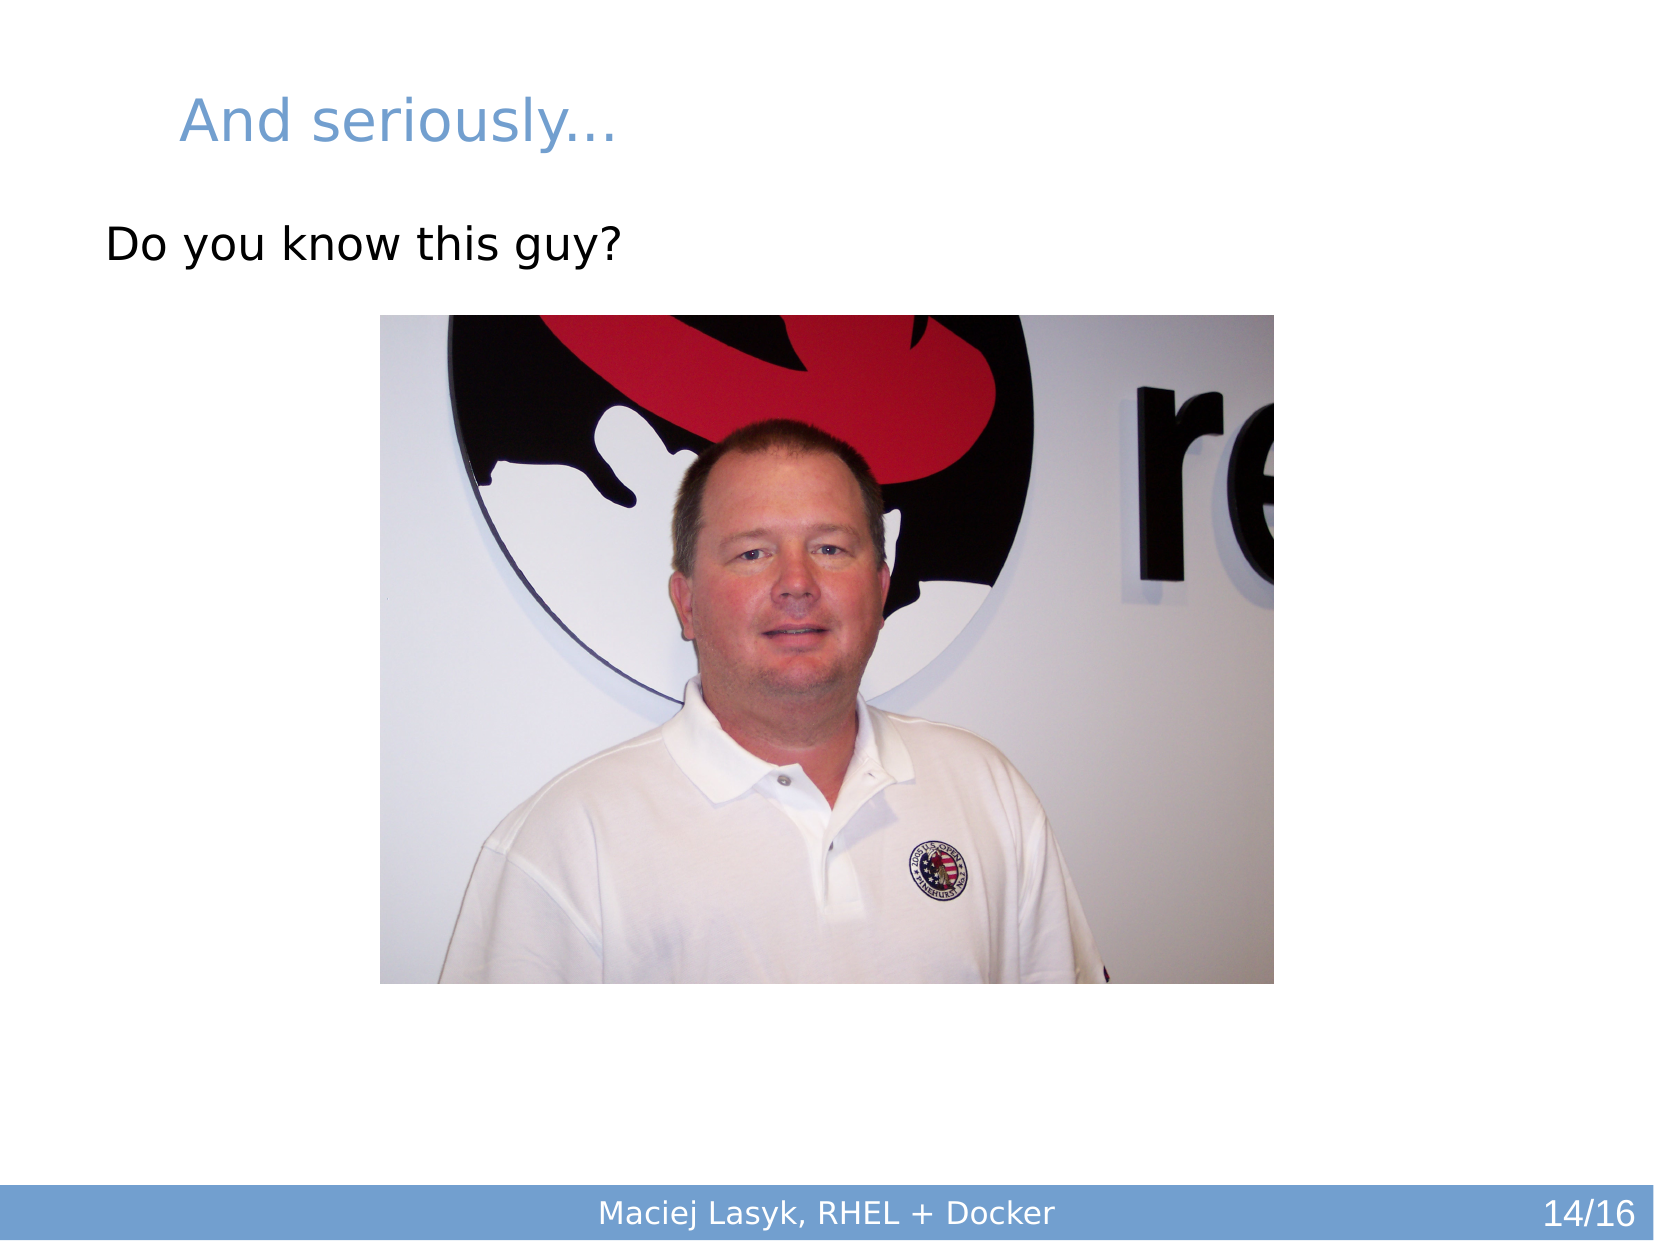

And seriously...
Do you know this guy?
14/16
Maciej Lasyk, RHEL + Docker